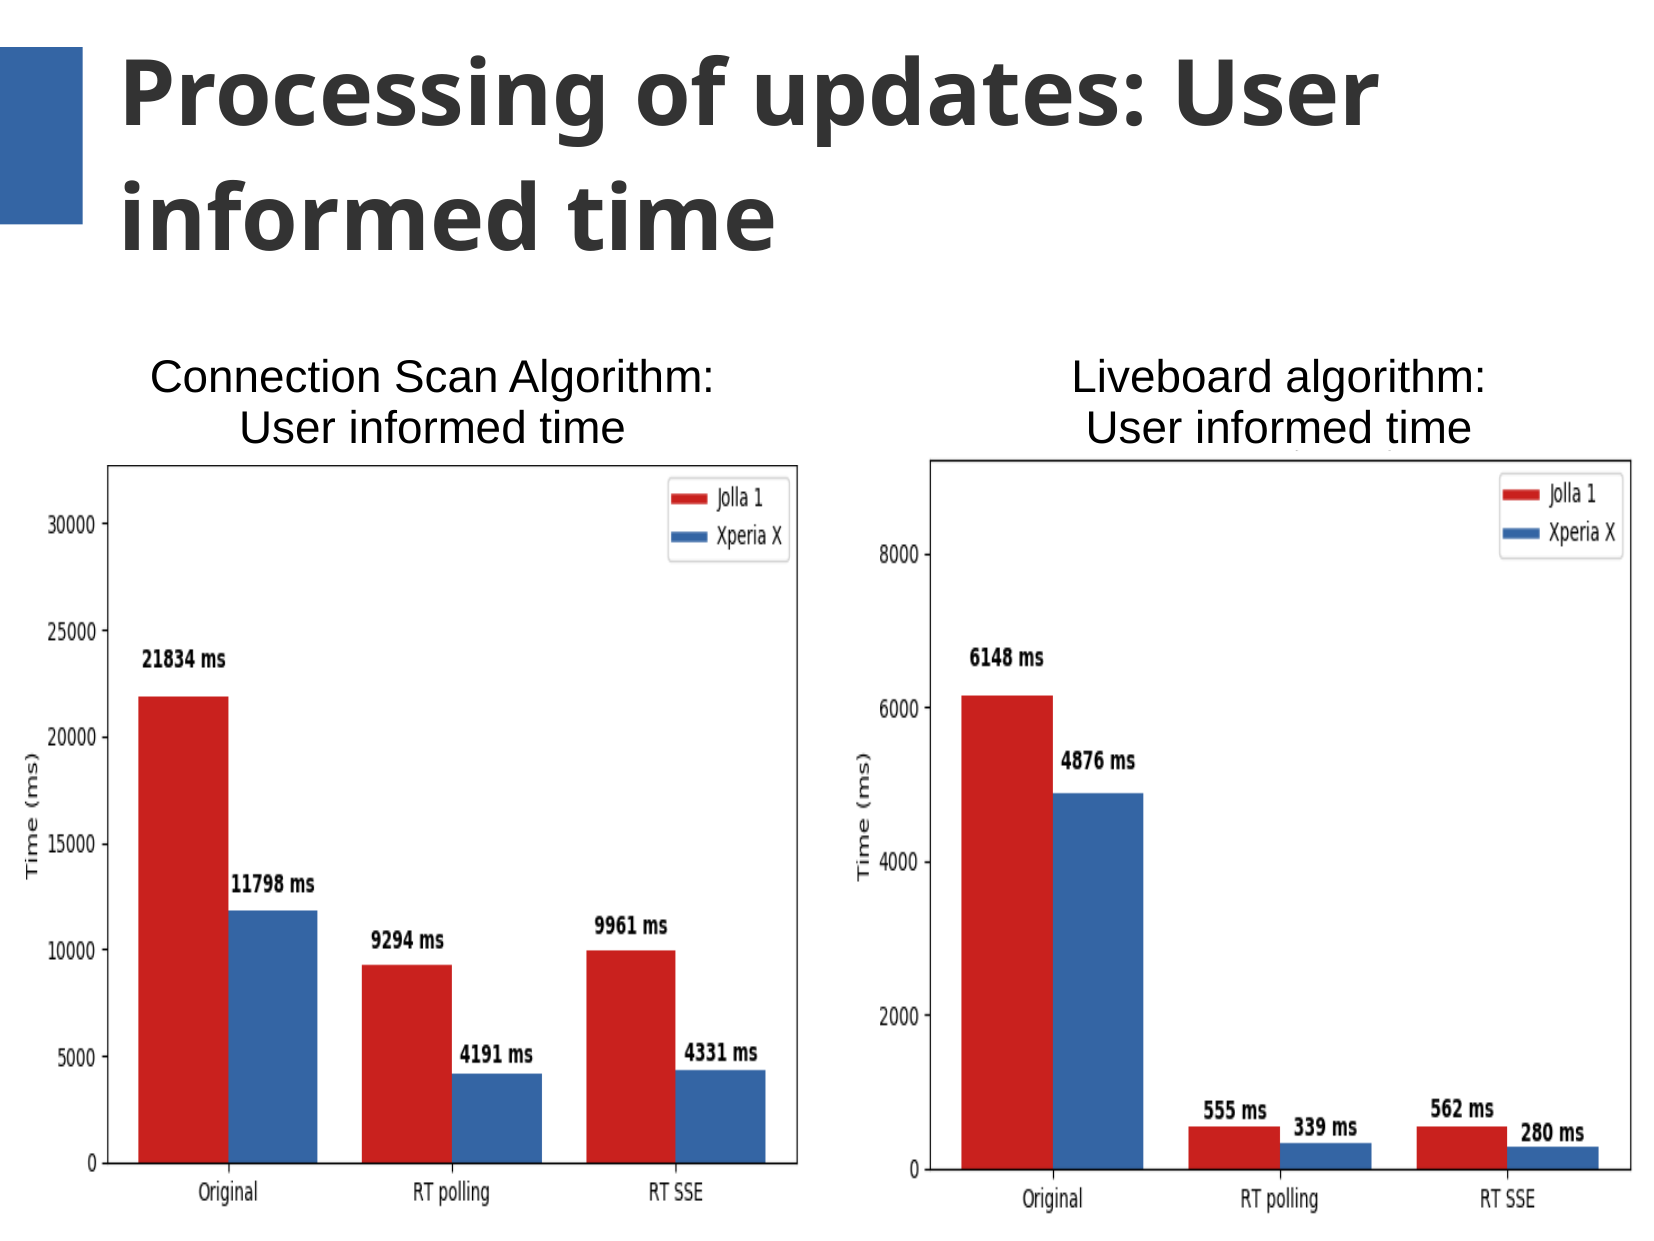

# Processing of updates: User informed time
Connection Scan Algorithm:
User informed time
Liveboard algorithm:
User informed time
26